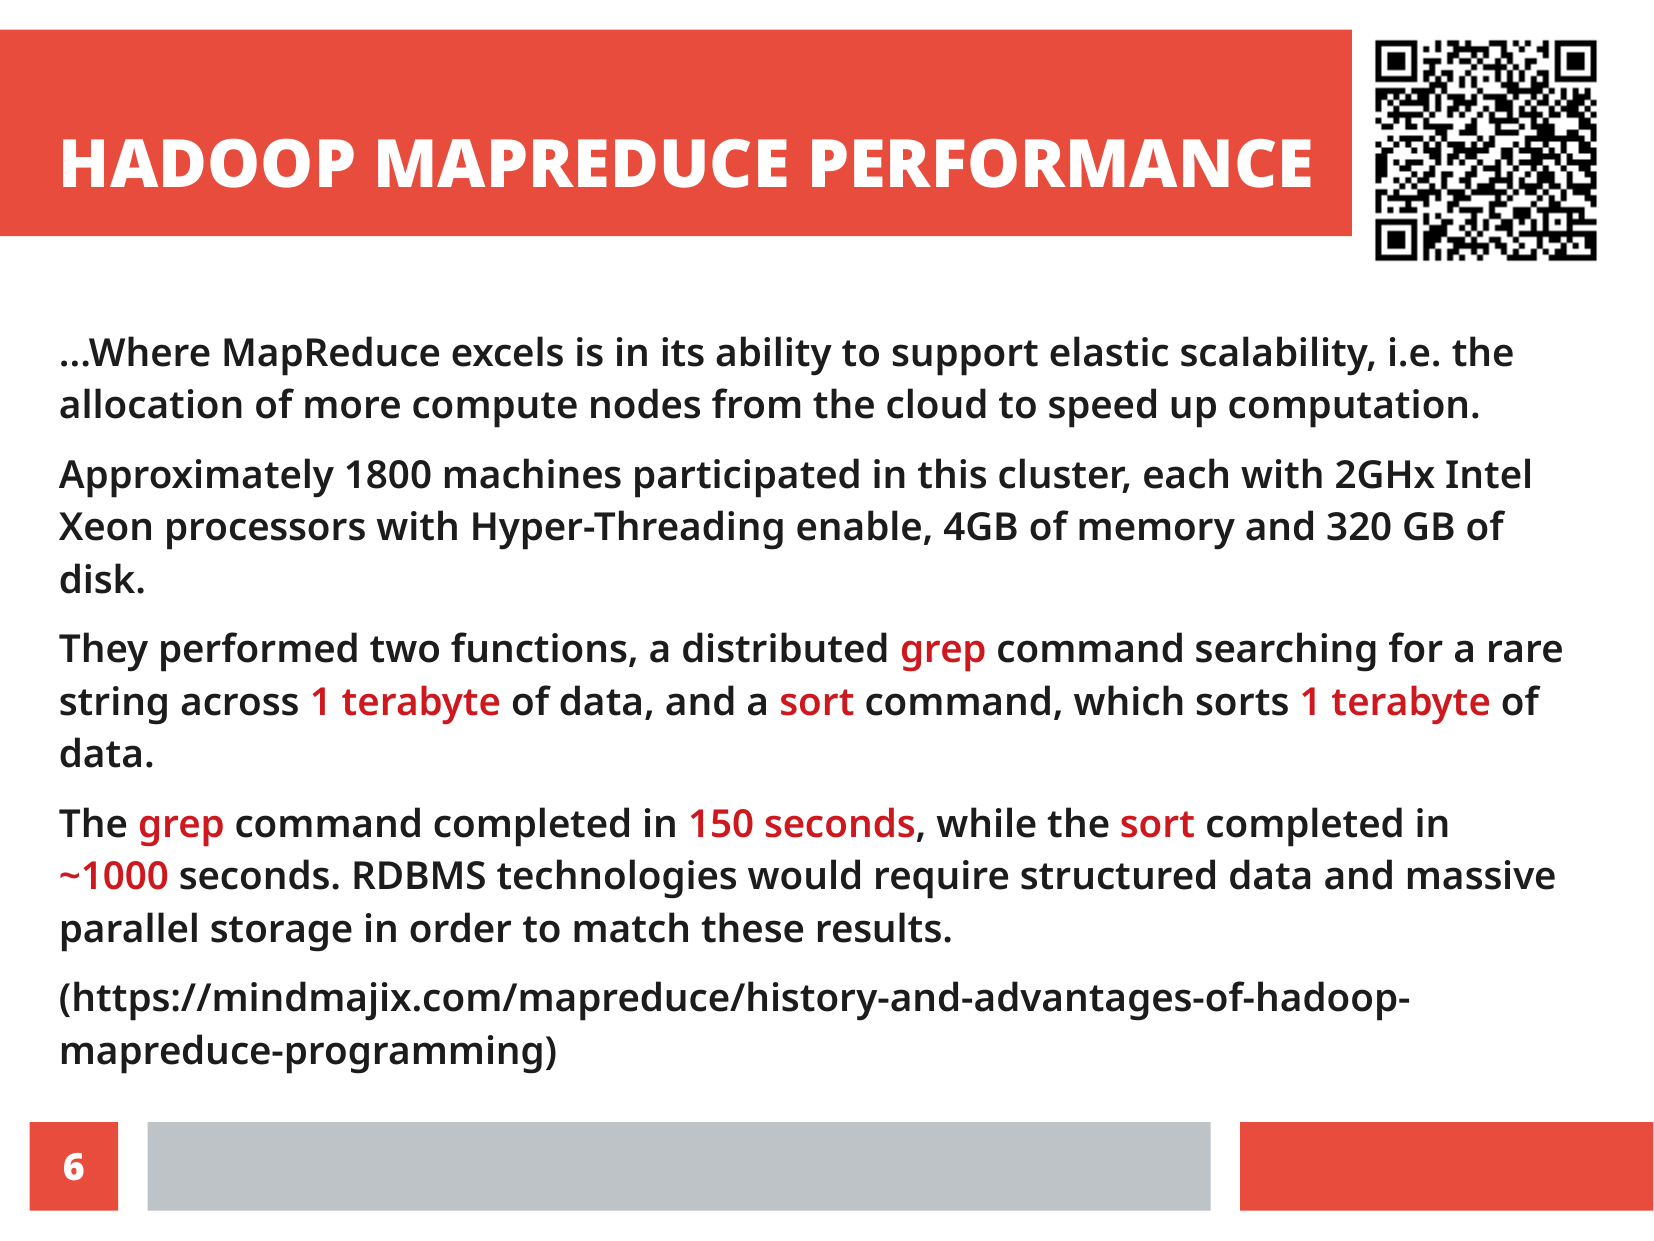

# HADOOP MAPREDUCE PERFORMANCE
...Where MapReduce excels is in its ability to support elastic scalability, i.e. the allocation of more compute nodes from the cloud to speed up computation.
Approximately 1800 machines participated in this cluster, each with 2GHx Intel Xeon processors with Hyper-Threading enable, 4GB of memory and 320 GB of disk.
They performed two functions, a distributed grep command searching for a rare string across 1 terabyte of data, and a sort command, which sorts 1 terabyte of data.
The grep command completed in 150 seconds, while the sort completed in ~1000 seconds. RDBMS technologies would require structured data and massive parallel storage in order to match these results.
(https://mindmajix.com/mapreduce/history-and-advantages-of-hadoop-mapreduce-programming)
6